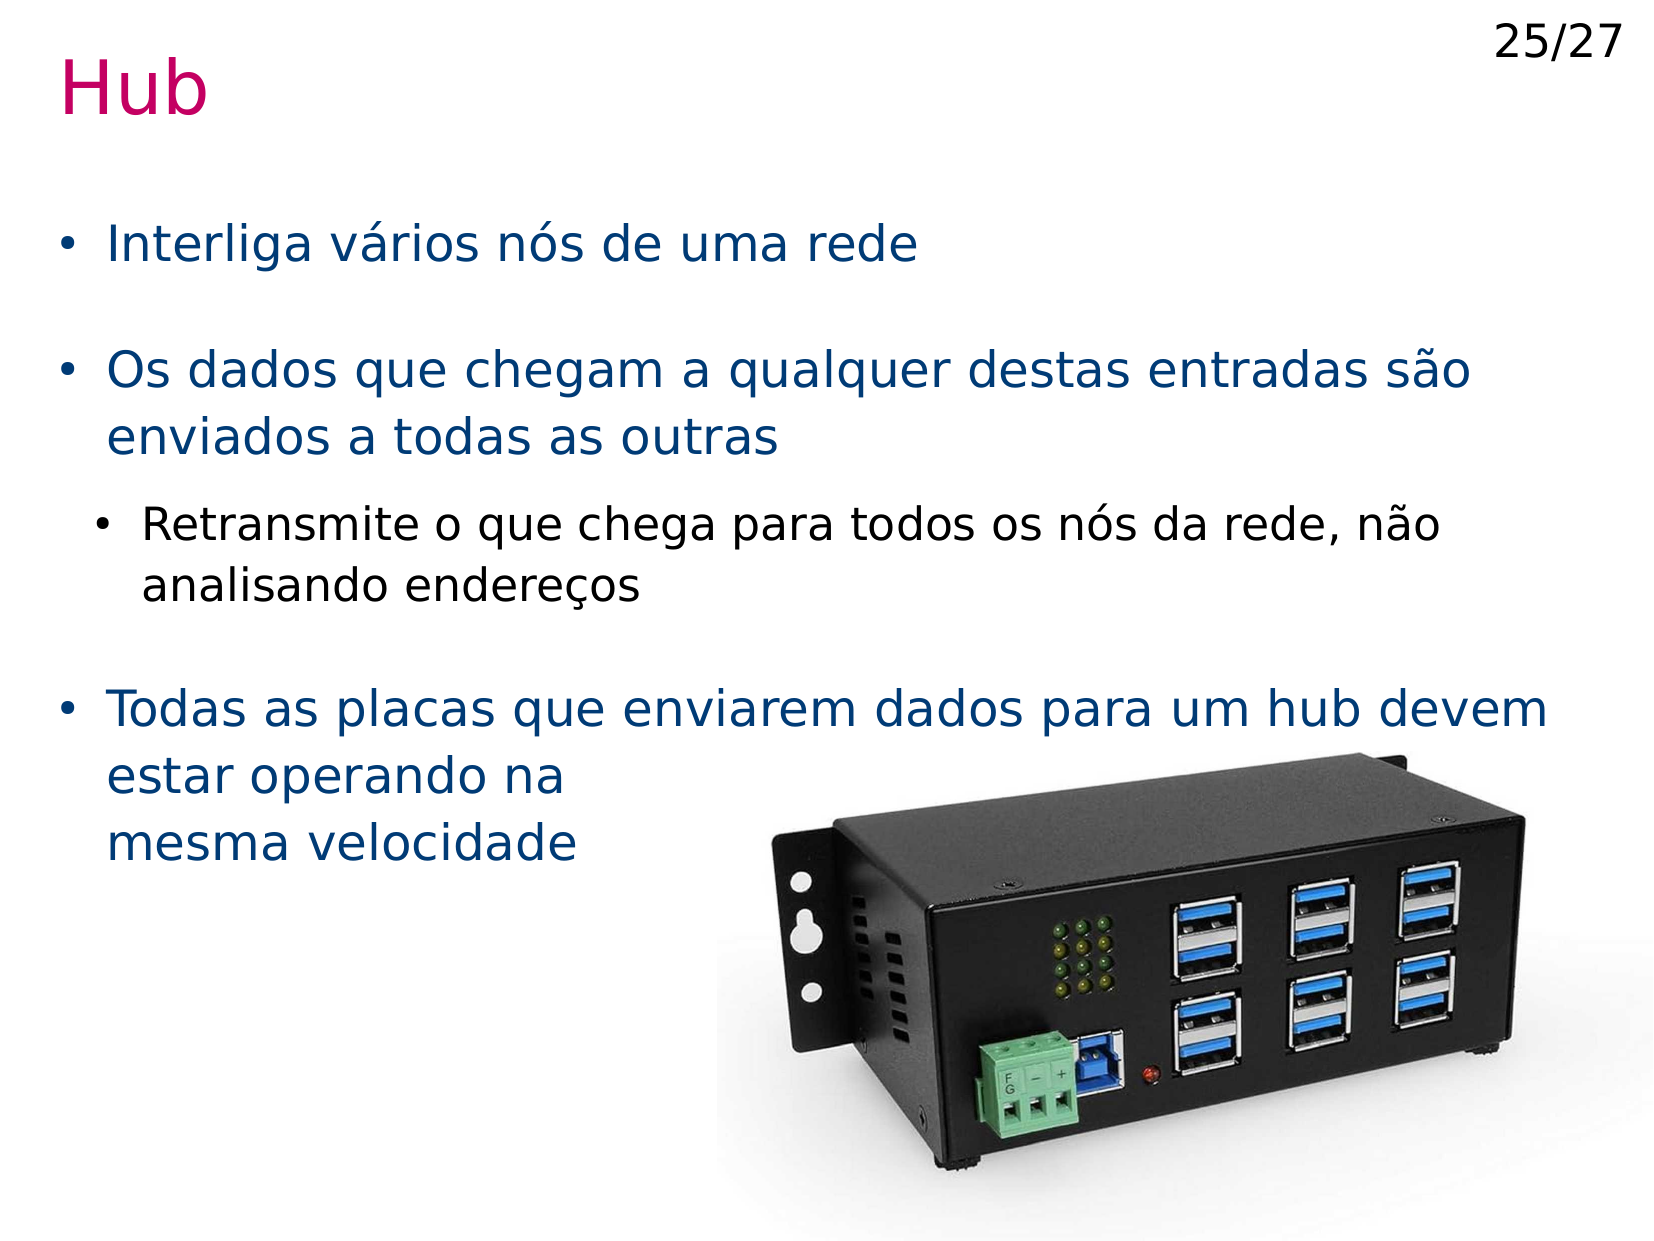

25
# Hub
Interliga vários nós de uma rede
Os dados que chegam a qualquer destas entradas são enviados a todas as outras
Retransmite o que chega para todos os nós da rede, não analisando endereços
Todas as placas que enviarem dados para um hub devem estar operando na
mesma velocidade